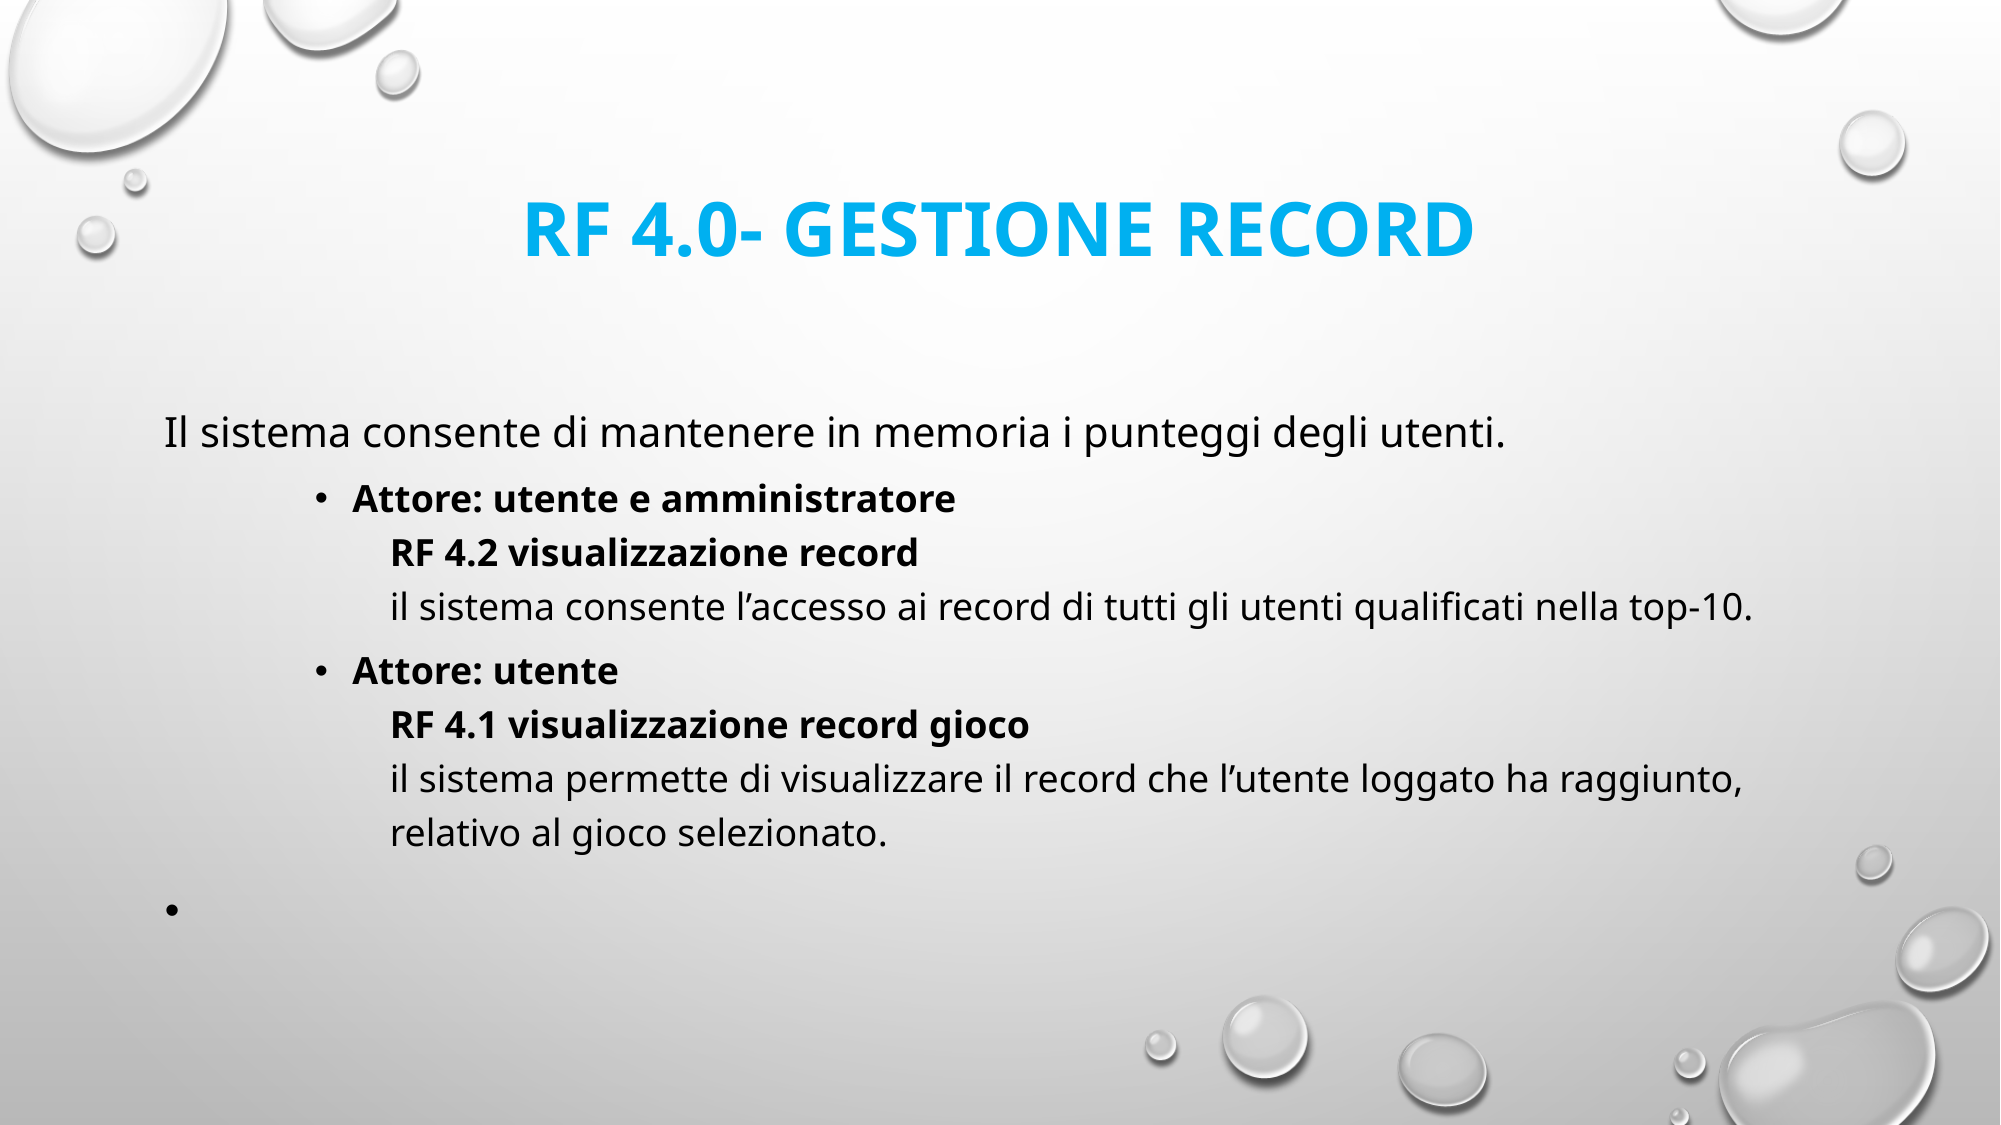

# RF 4.0- Gestione Record
Il sistema consente di mantenere in memoria i punteggi degli utenti.
Attore: utente e amministratore
RF 4.2 visualizzazione record
il sistema consente l’accesso ai record di tutti gli utenti qualificati nella top-10.
Attore: utente
RF 4.1 visualizzazione record gioco
il sistema permette di visualizzare il record che l’utente loggato ha raggiunto, relativo al gioco selezionato.